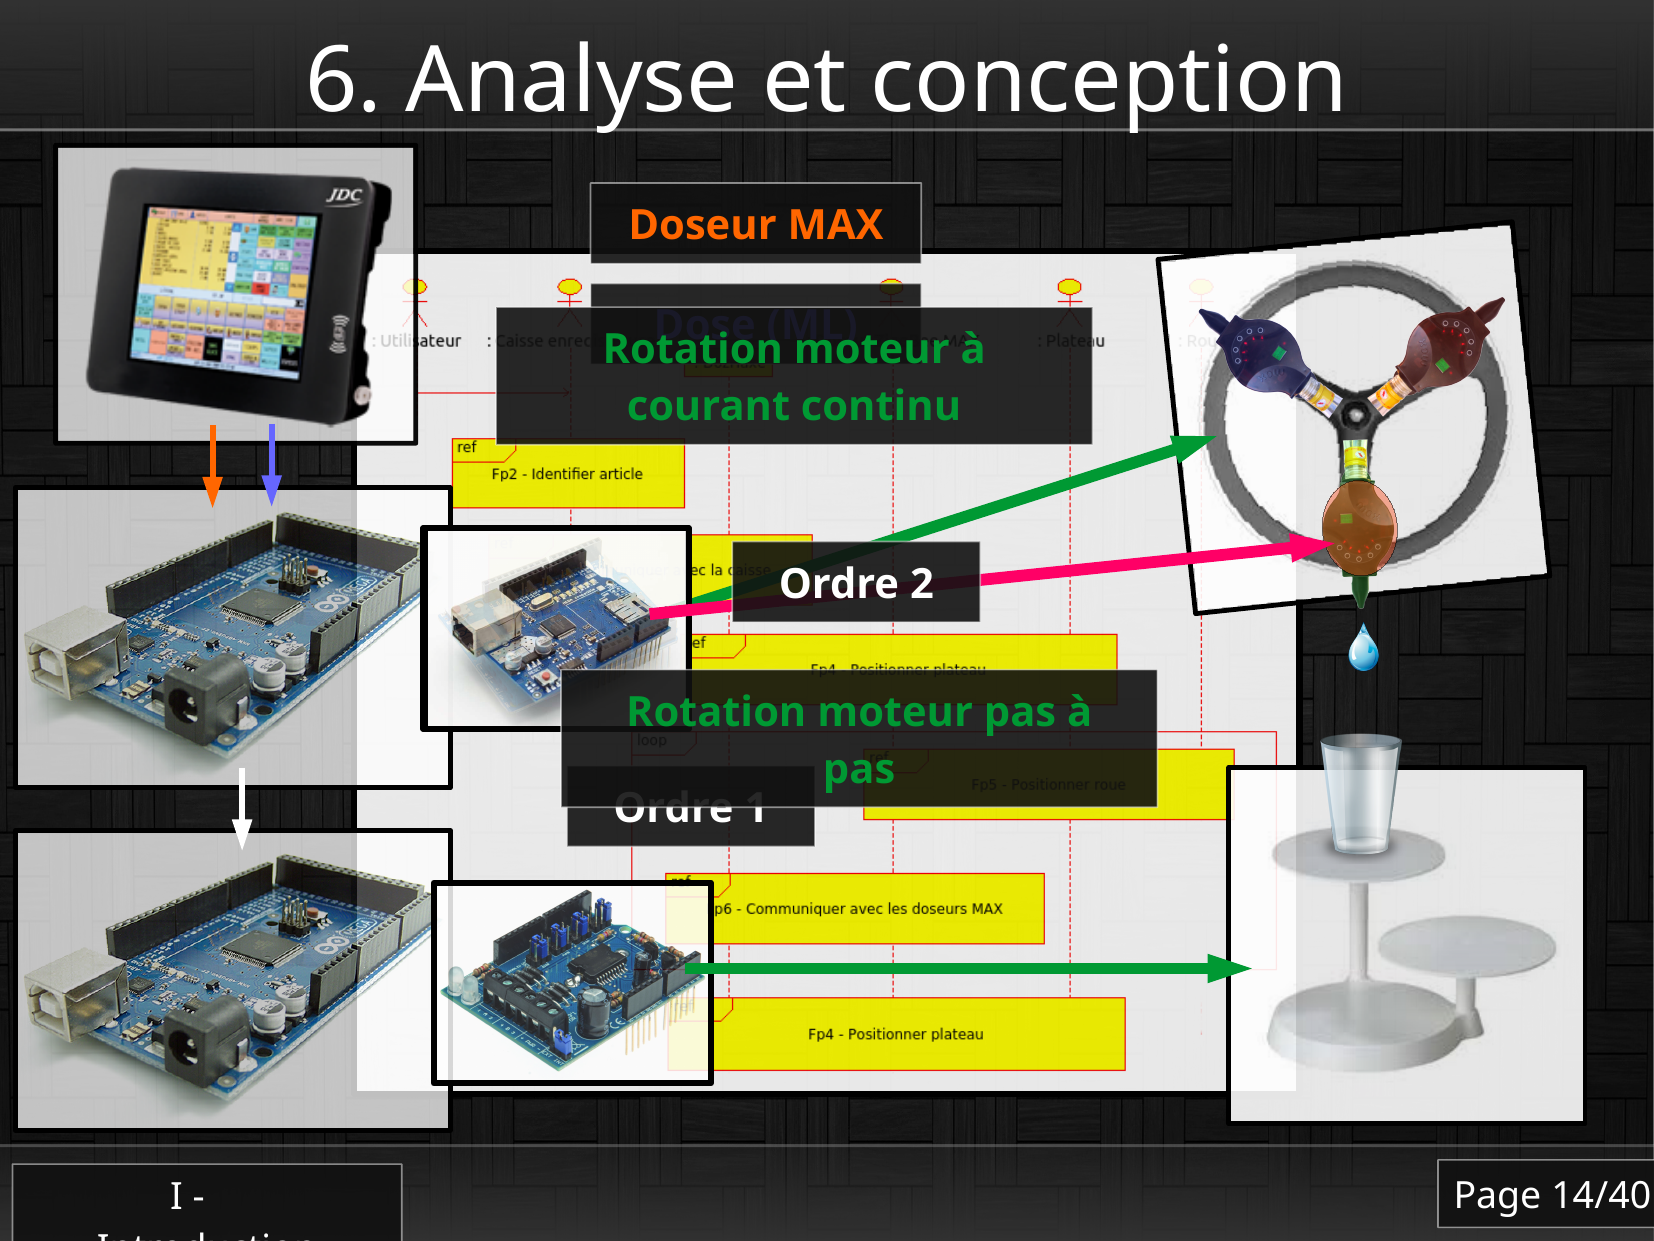

6. Analyse et conception
Doseur MAX
Dose (ML)
Rotation moteur à courant continu
Ordre 2
Rotation moteur pas à pas
Ordre 1
I -	Introduction